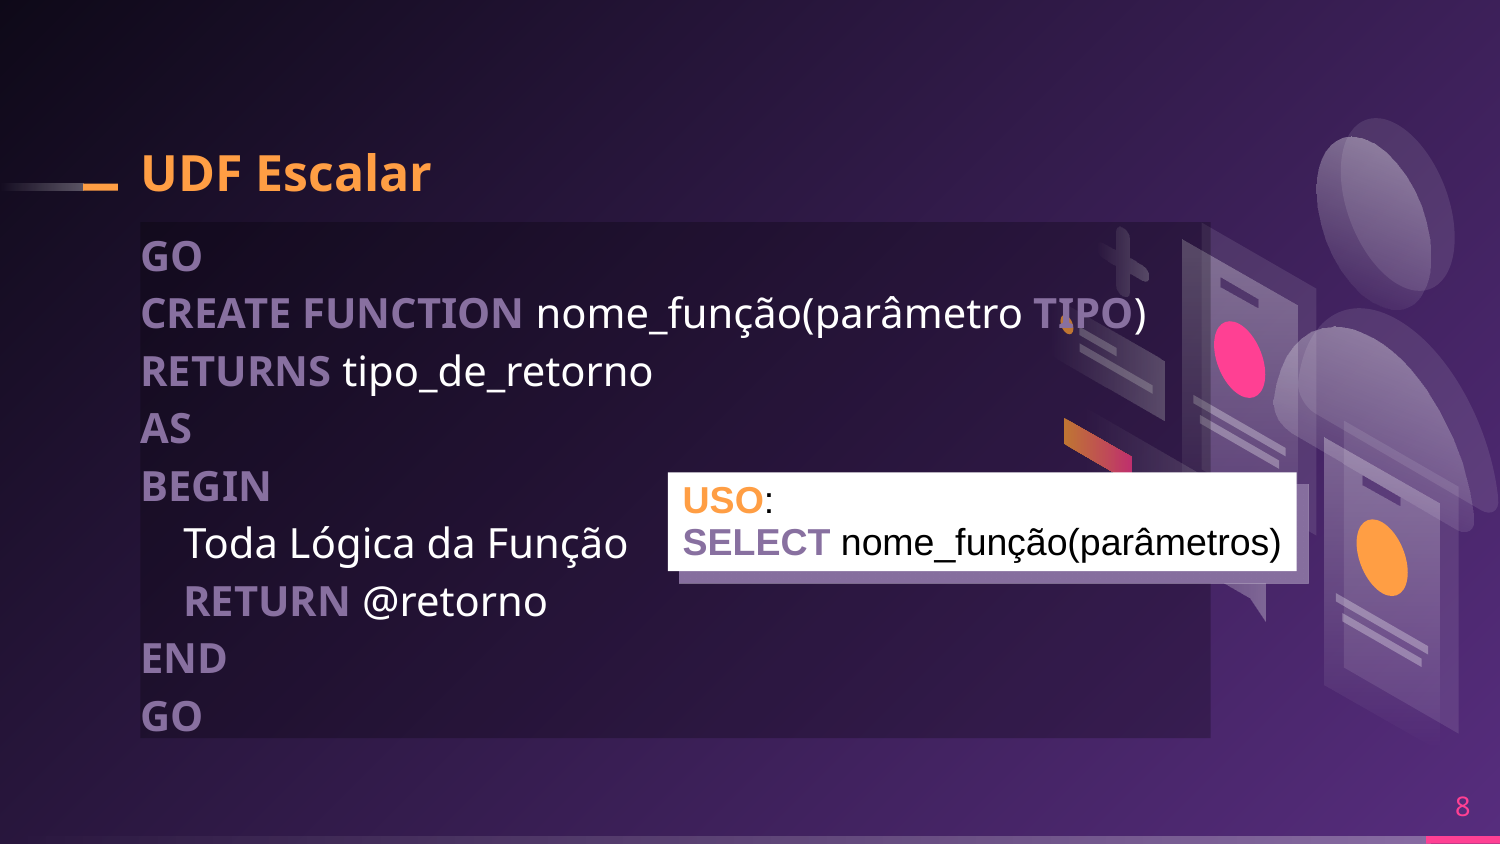

# UDF Escalar
GO
CREATE FUNCTION nome_função(parâmetro TIPO)
RETURNS tipo_de_retorno
AS
BEGIN
 Toda Lógica da Função
 RETURN @retorno
END
GO
USO:
SELECT nome_função(parâmetros)